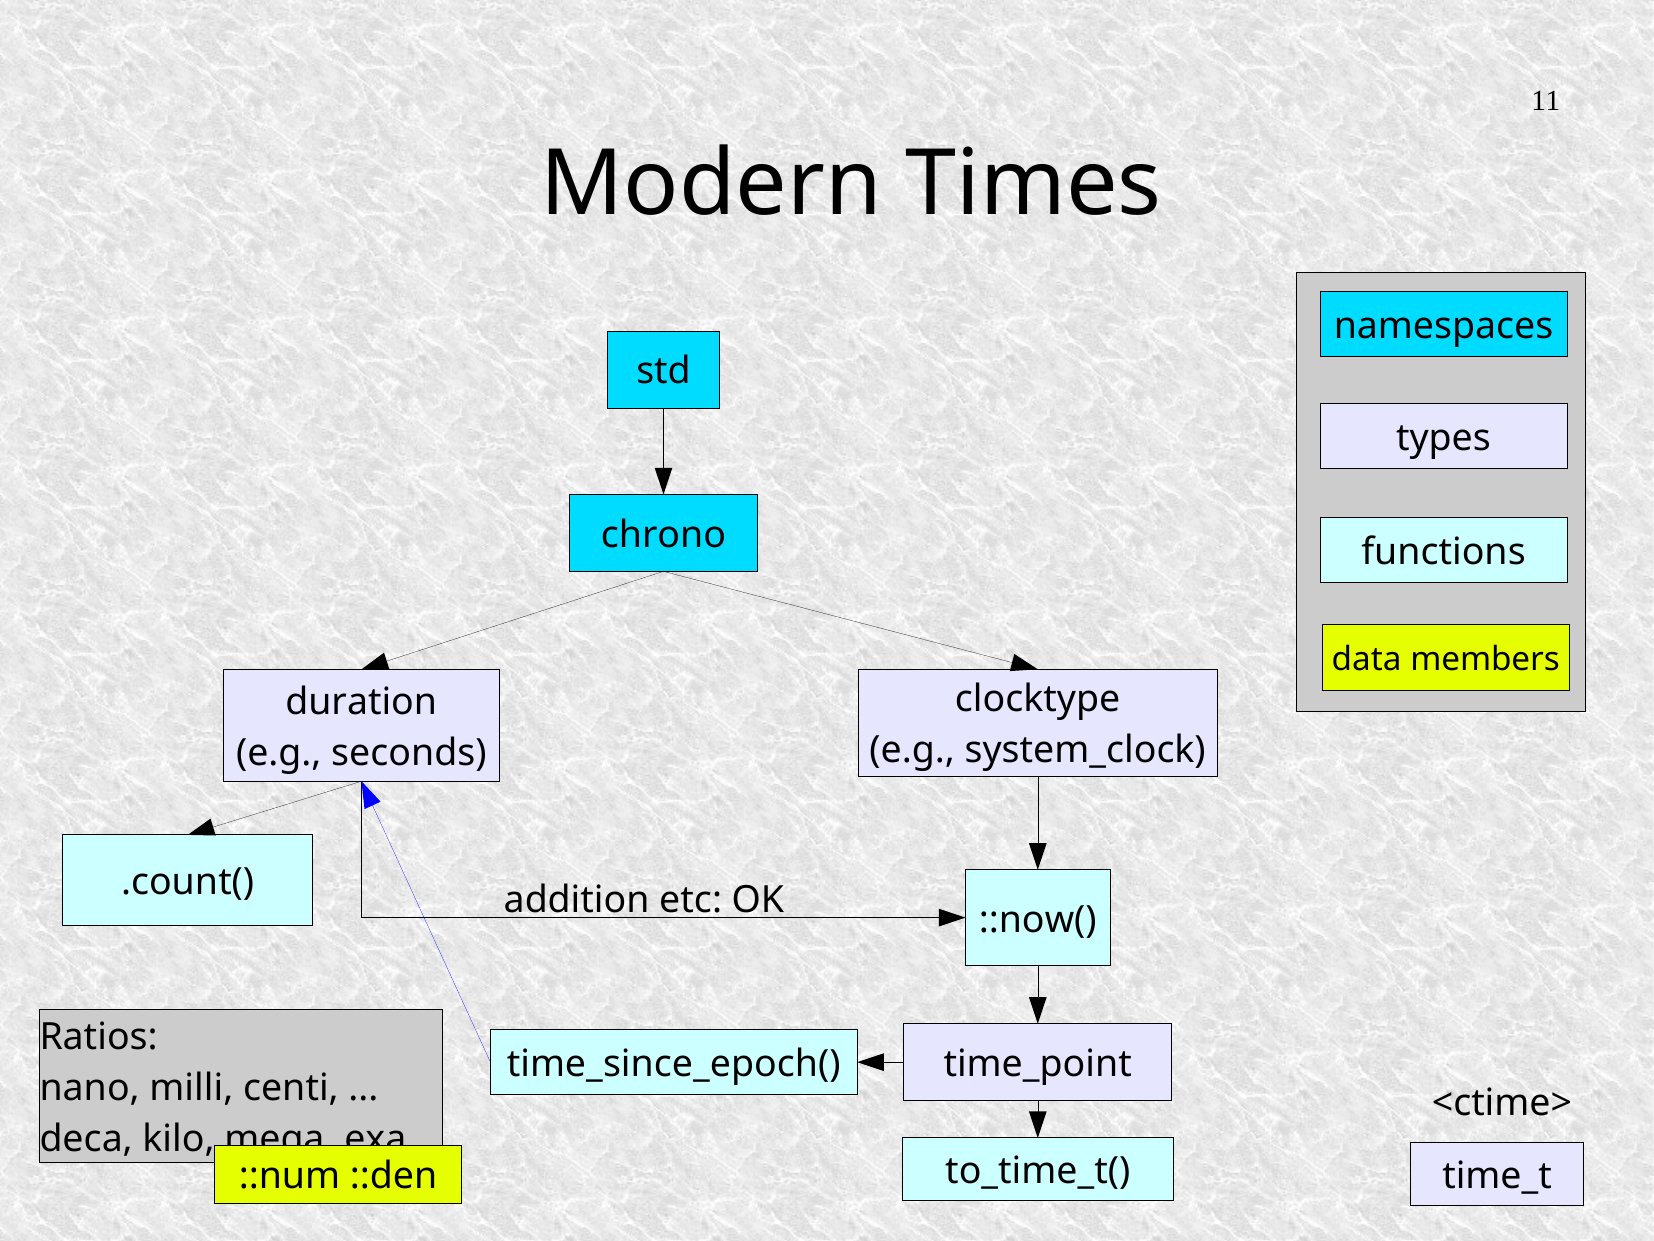

# Modern Times
11
namespaces
std
types
chrono
functions
data members
clocktype
(e.g., system_clock)
duration
(e.g., seconds)
.count()
::now()
addition etc: OK
Ratios:
nano, milli, centi, ...
deca, kilo, mega, exa
time_point
time_since_epoch()
<ctime>
to_time_t()
time_t
::num ::den